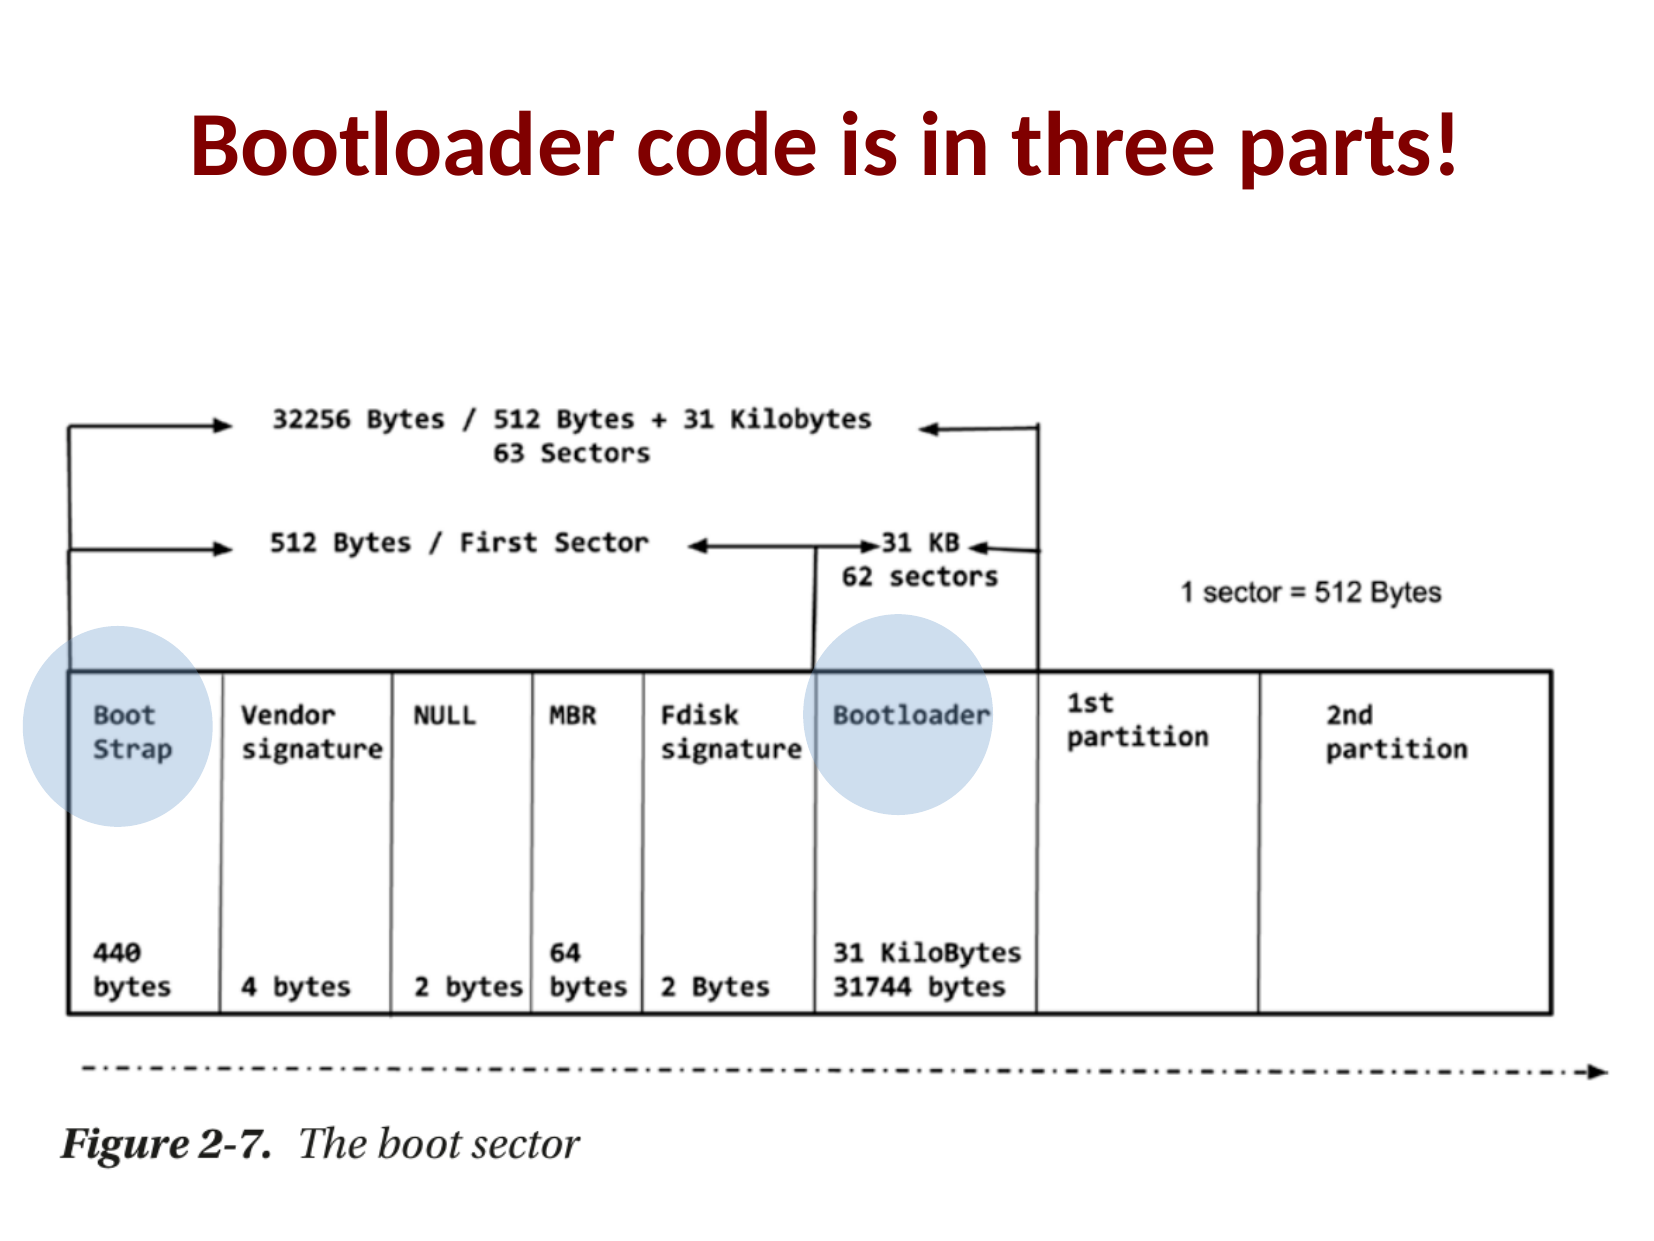

# Bootloader code is in three parts!